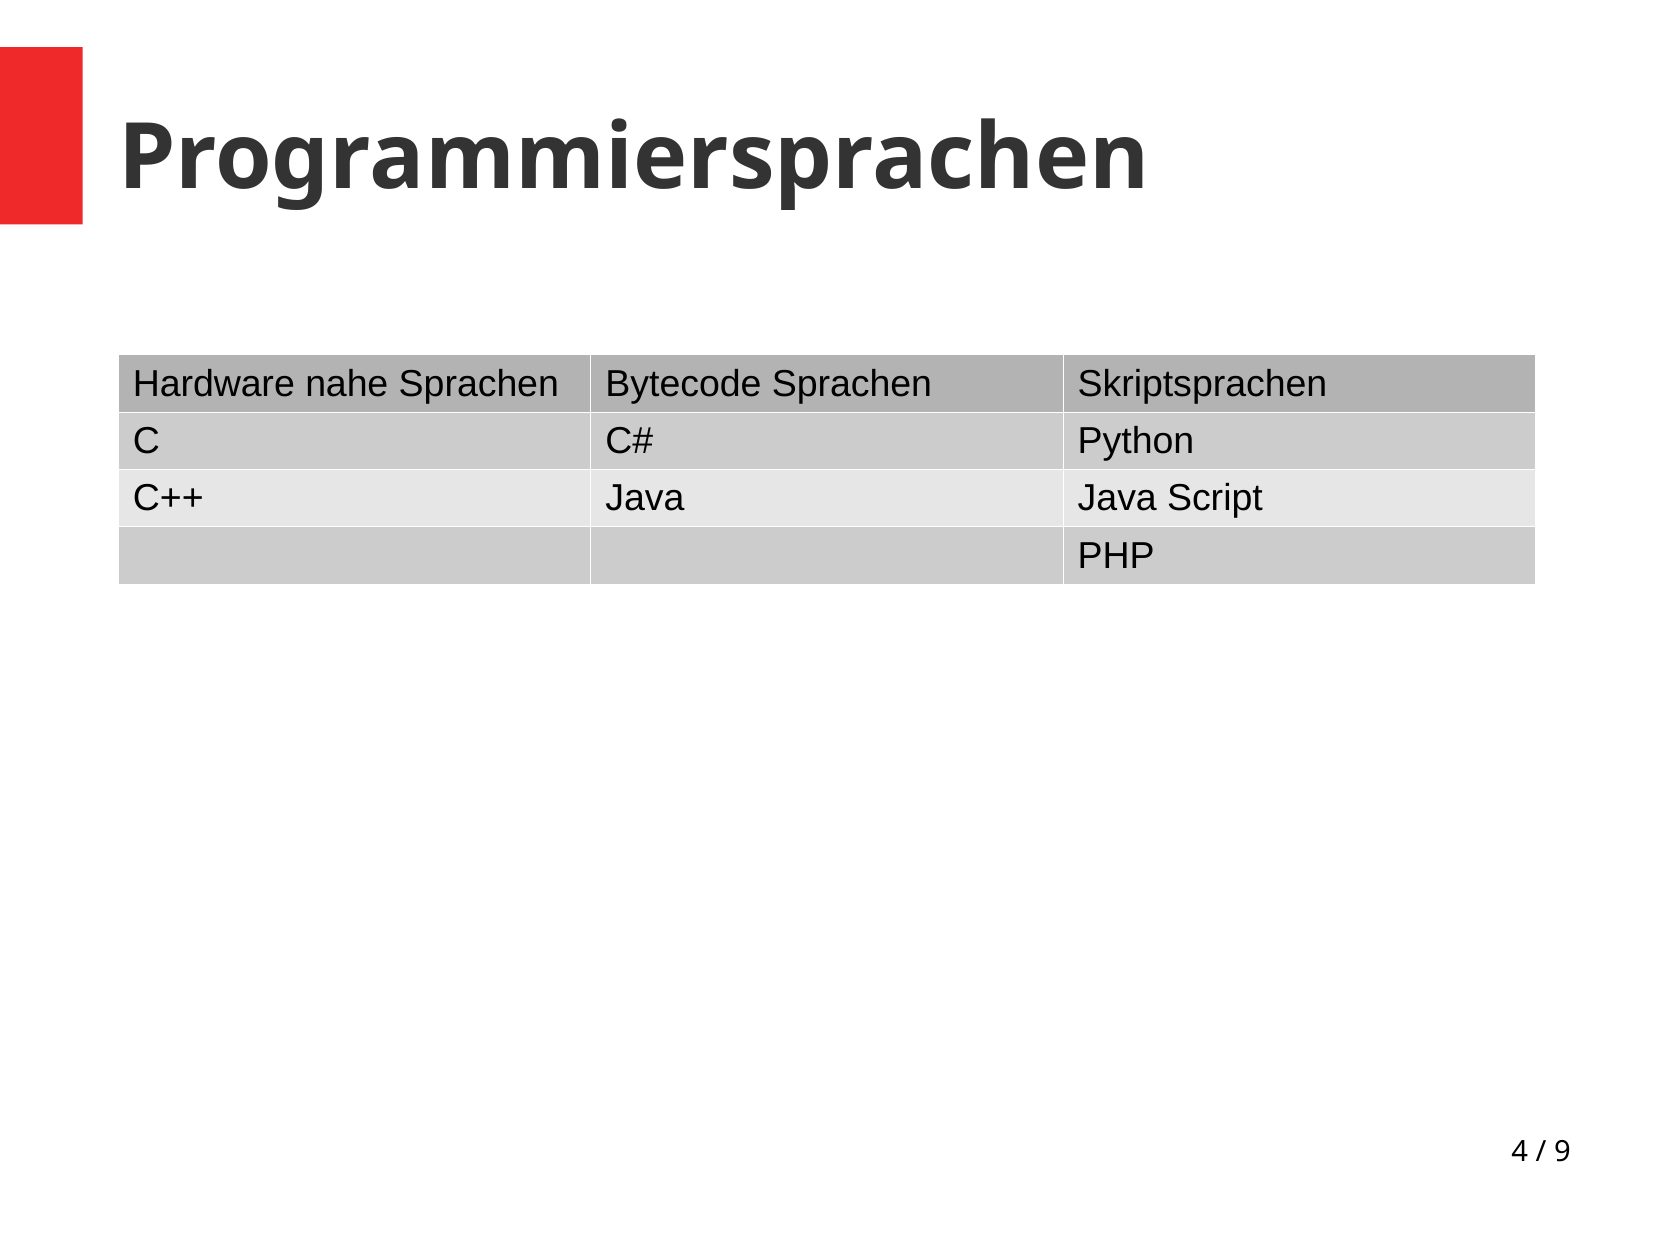

# Programmiersprachen
| Hardware nahe Sprachen | Bytecode Sprachen | Skriptsprachen |
| --- | --- | --- |
| C | C# | Python |
| C++ | Java | Java Script |
| | | PHP |
4